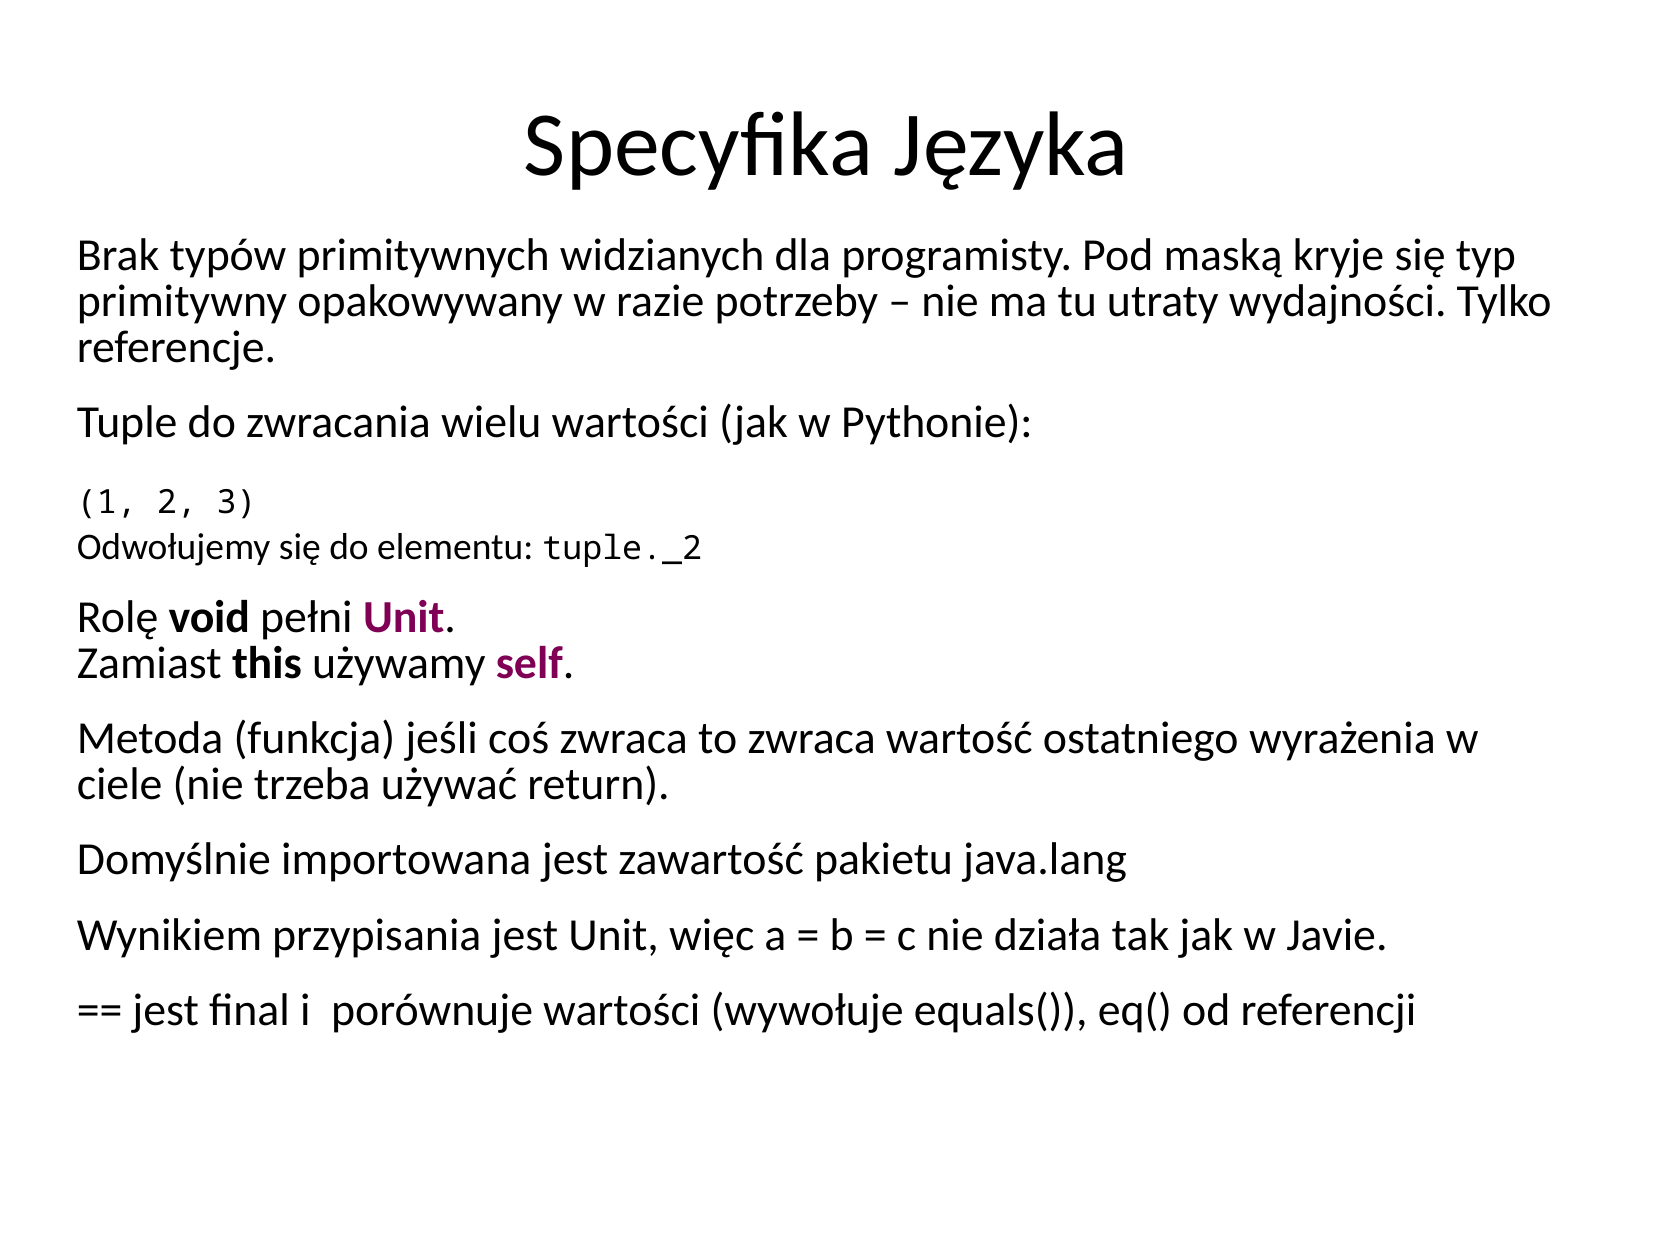

# Specyfika Języka
Brak typów primitywnych widzianych dla programisty. Pod maską kryje się typ primitywny opakowywany w razie potrzeby – nie ma tu utraty wydajności. Tylko referencje.
Tuple do zwracania wielu wartości (jak w Pythonie):
(1, 2, 3)
Odwołujemy się do elementu: tuple._2
Rolę void pełni Unit.
Zamiast this używamy self.
Metoda (funkcja) jeśli coś zwraca to zwraca wartość ostatniego wyrażenia w ciele (nie trzeba używać return).
Domyślnie importowana jest zawartość pakietu java.lang
Wynikiem przypisania jest Unit, więc a = b = c nie działa tak jak w Javie.
== jest final i porównuje wartości (wywołuje equals()), eq() od referencji